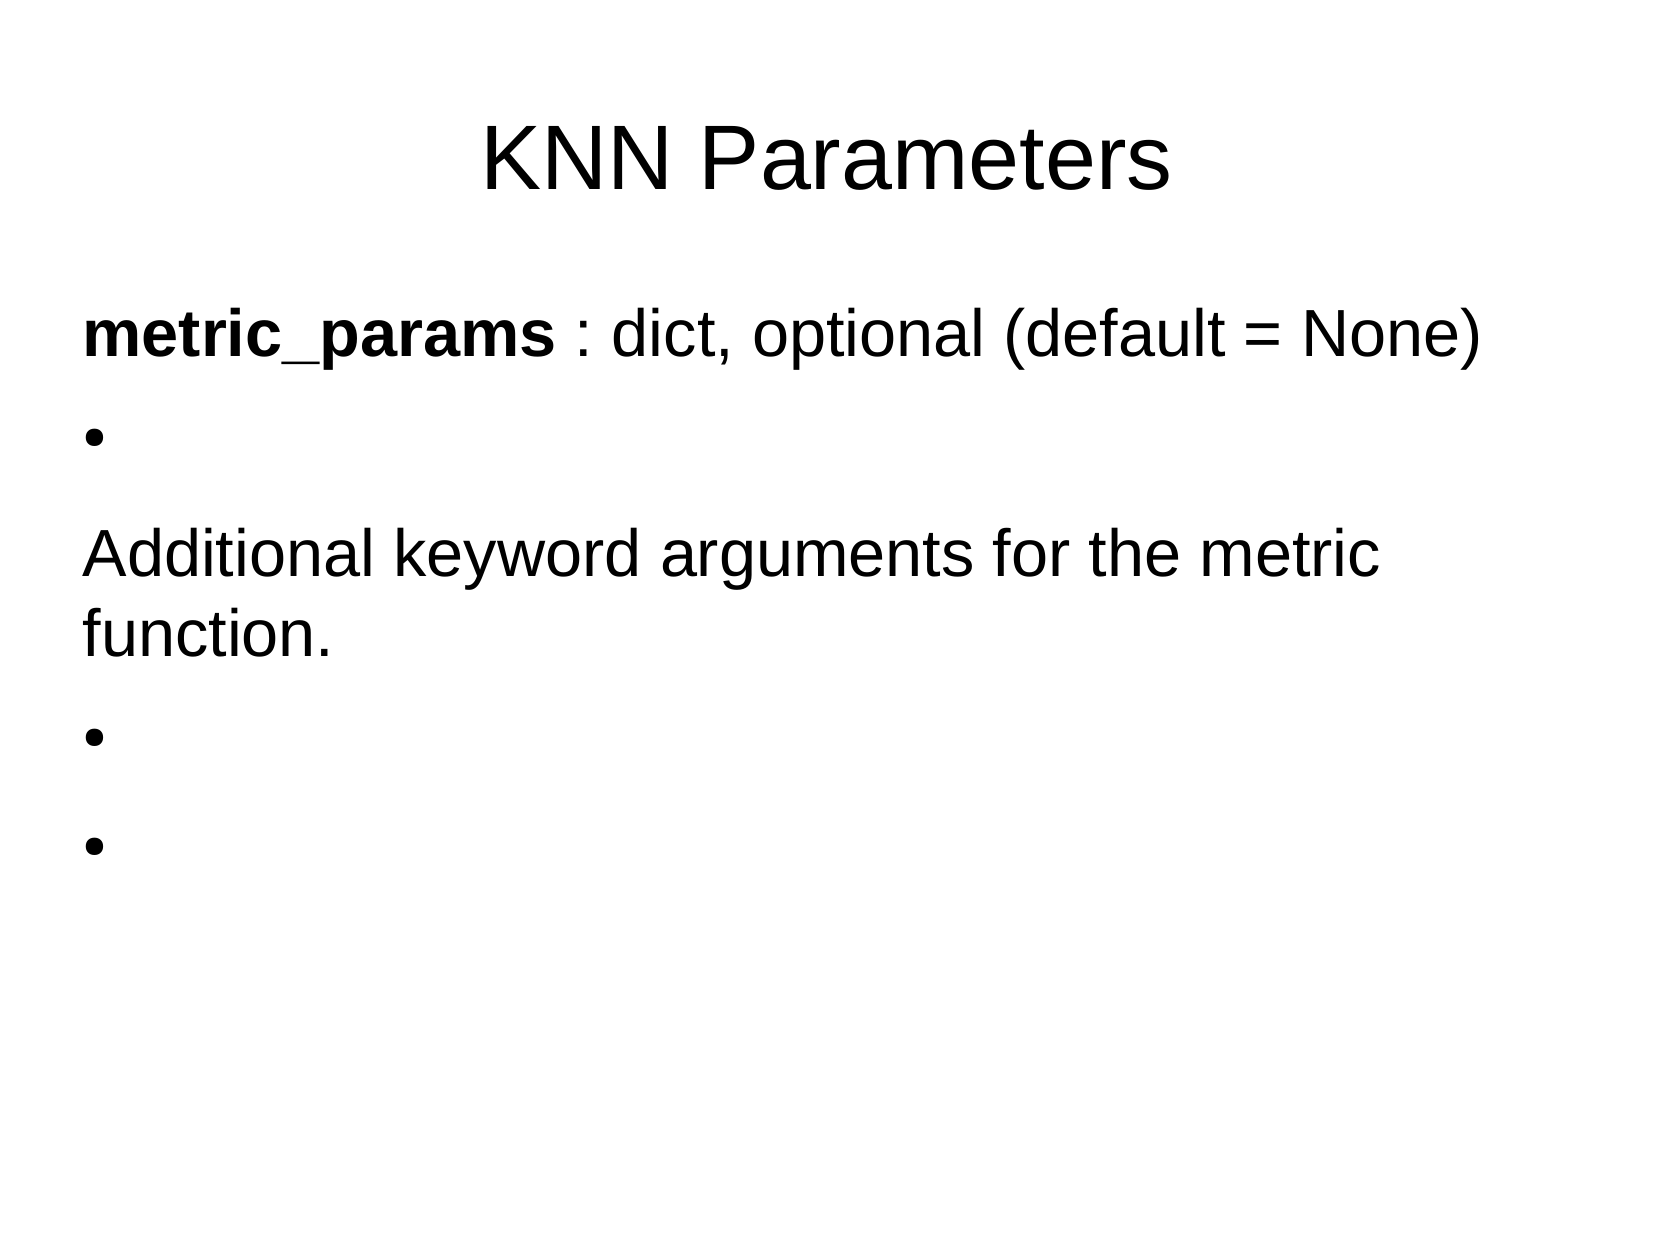

KNN Parameters
# metric_params : dict, optional (default = None)
Additional keyword arguments for the metric function.